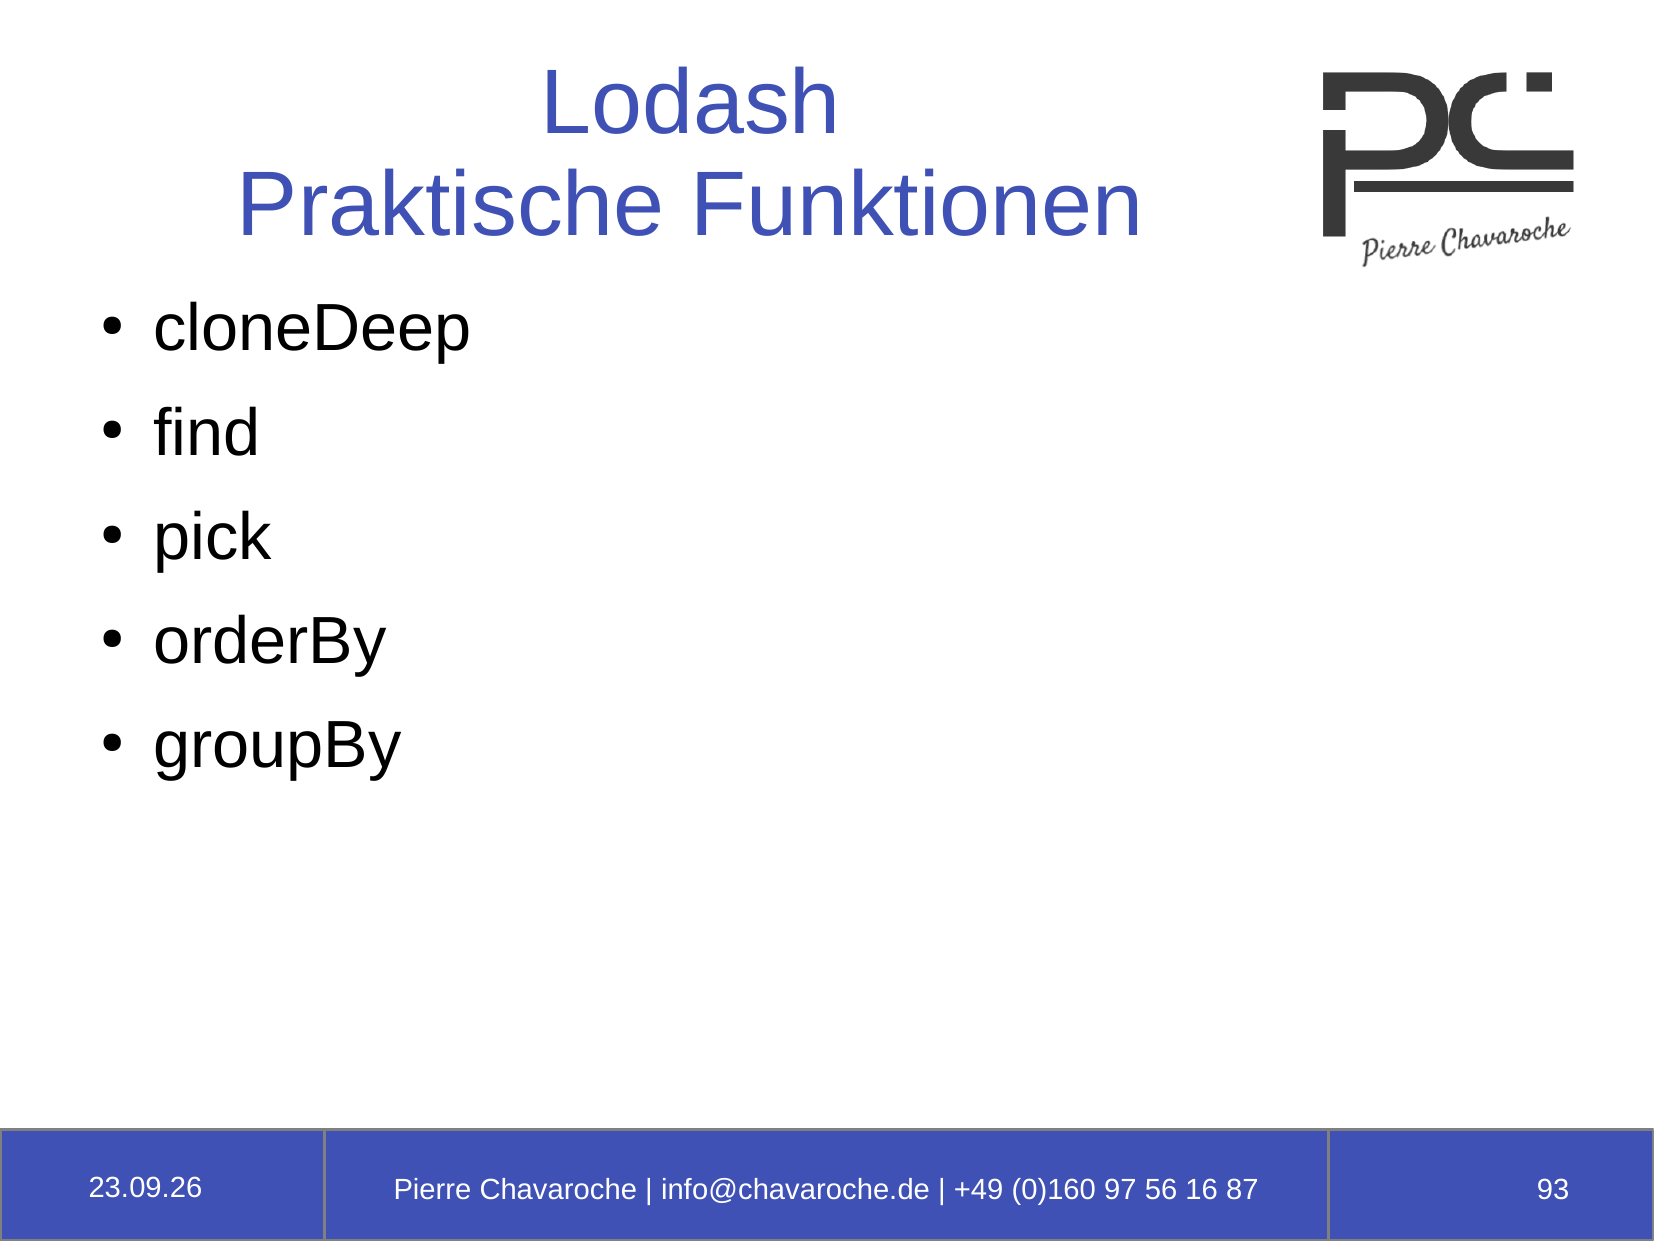

# Lodash Praktische Funktionen
cloneDeep
find
pick
orderBy
groupBy
Pierre Chavaroche | info@chavaroche.de | +49 (0)160 97 56 16 87
93